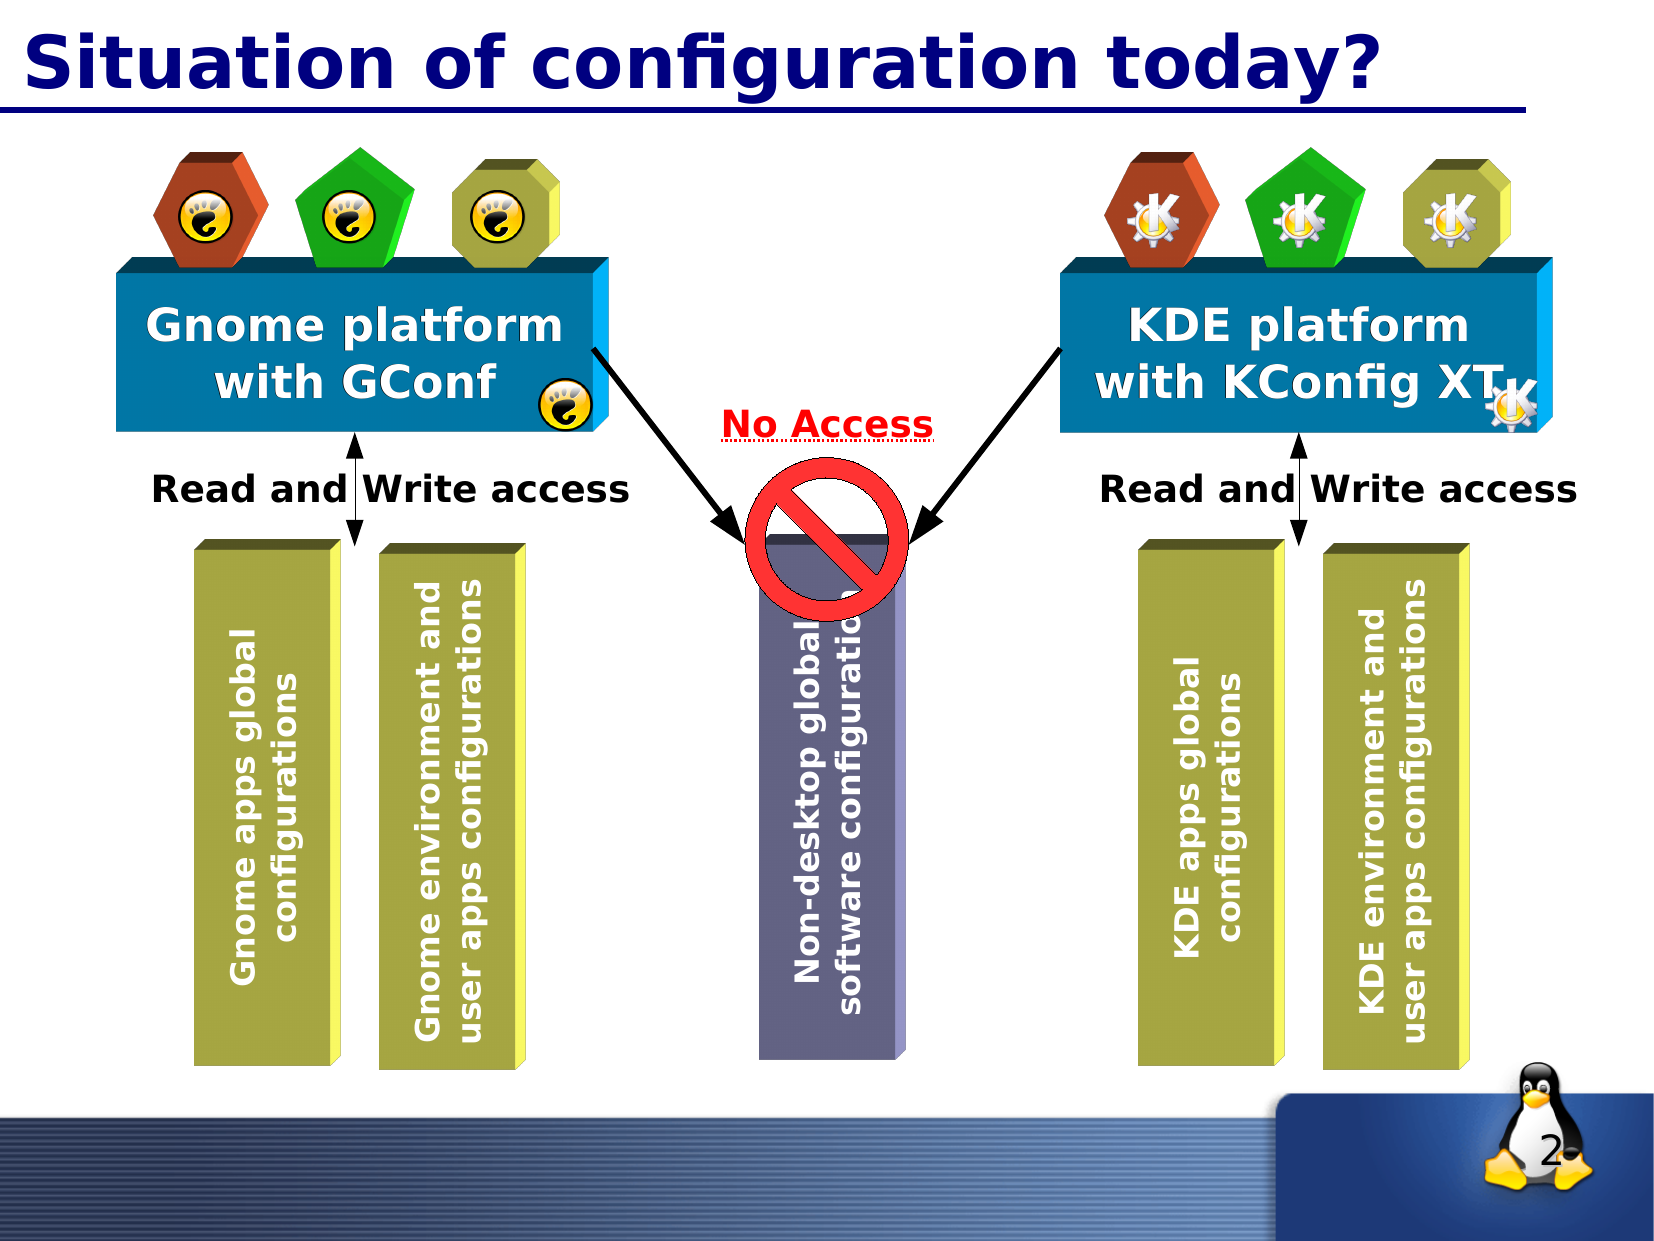

Situation of configuration today?
Gnome platform
with GConf
KDE platform
with KConfig XT
No Access
Read and Write access
Read and Write access
Gnome apps global
configurations
Gnome environment and
user apps configurations
KDE apps global
configurations
KDE environment and
user apps configurations
Non-desktop global
software configuration